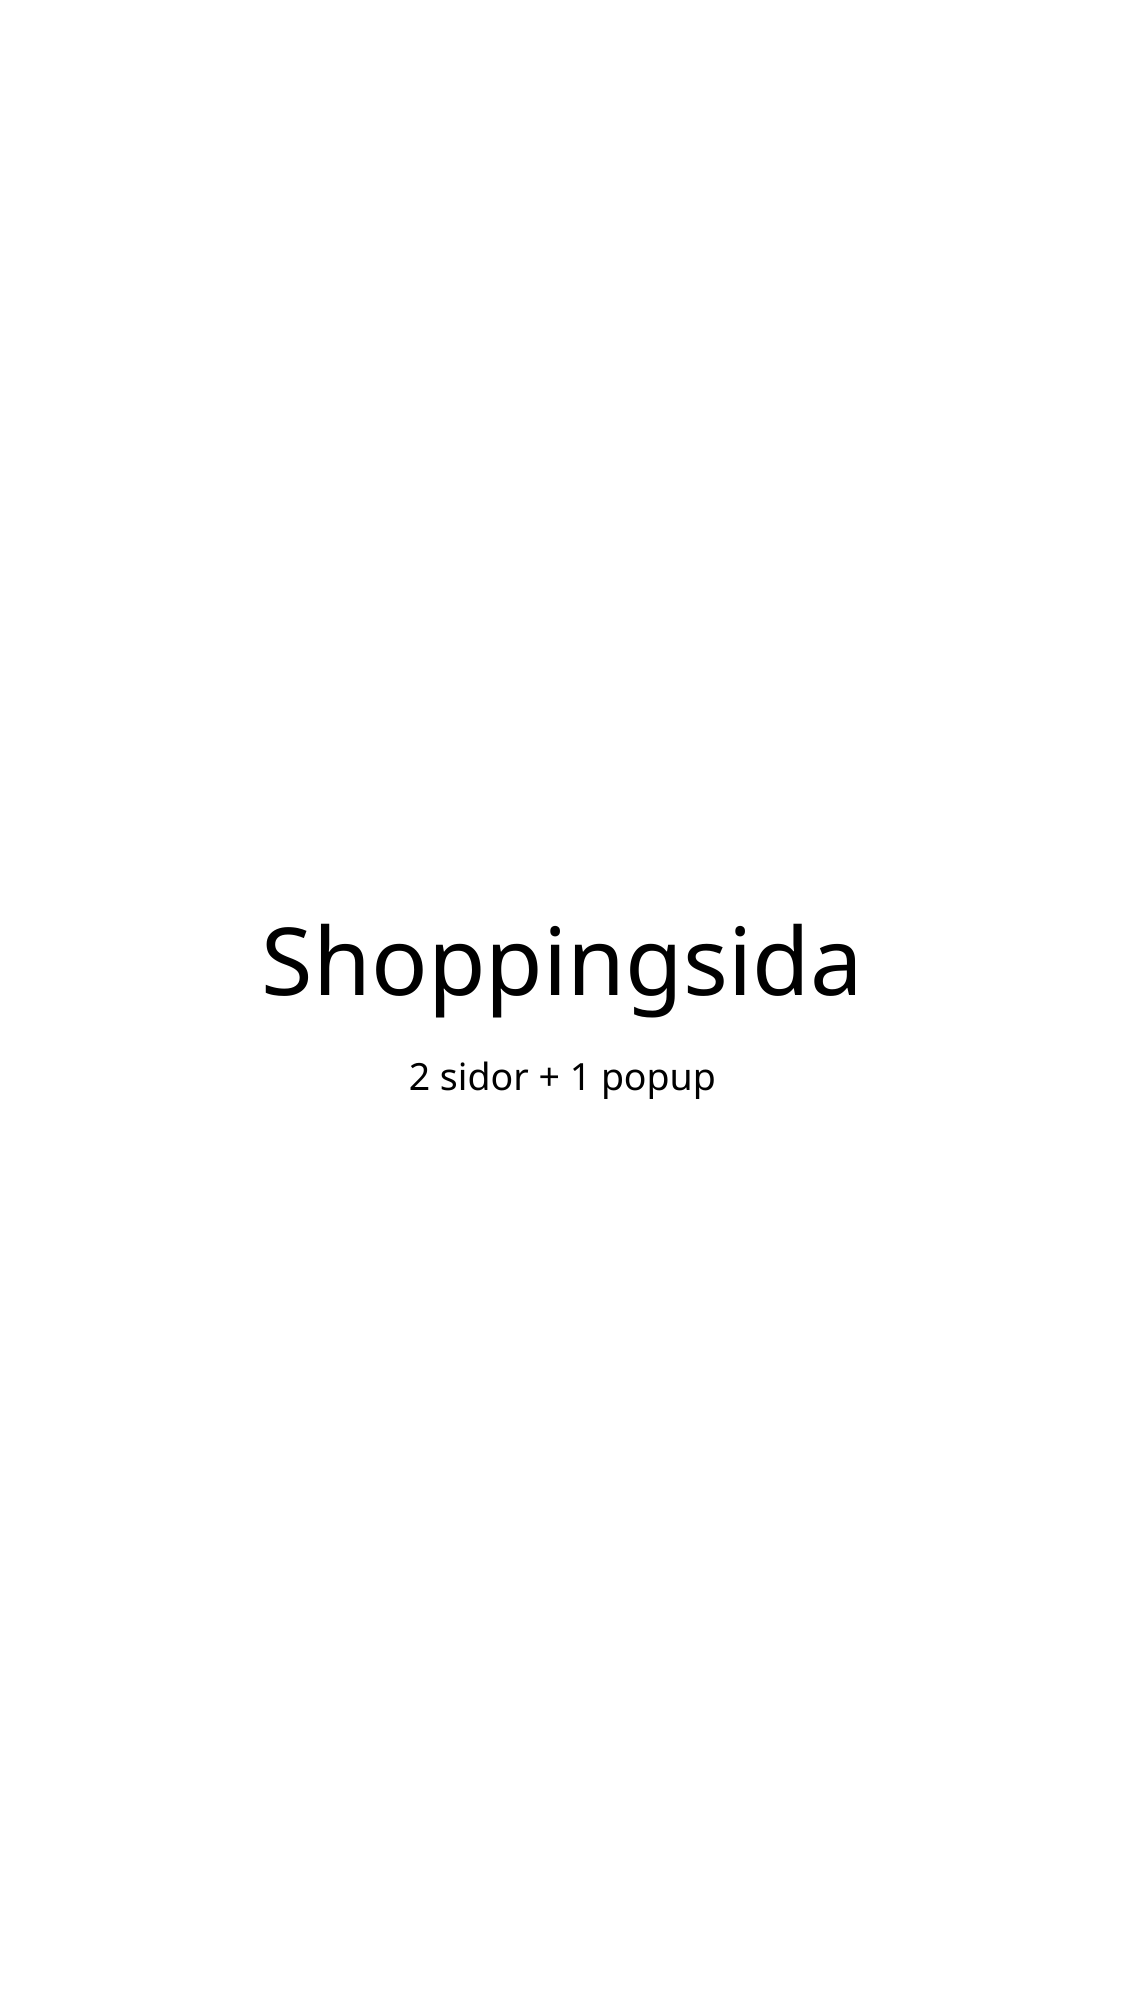

# Shoppingsida
2 sidor + 1 popup